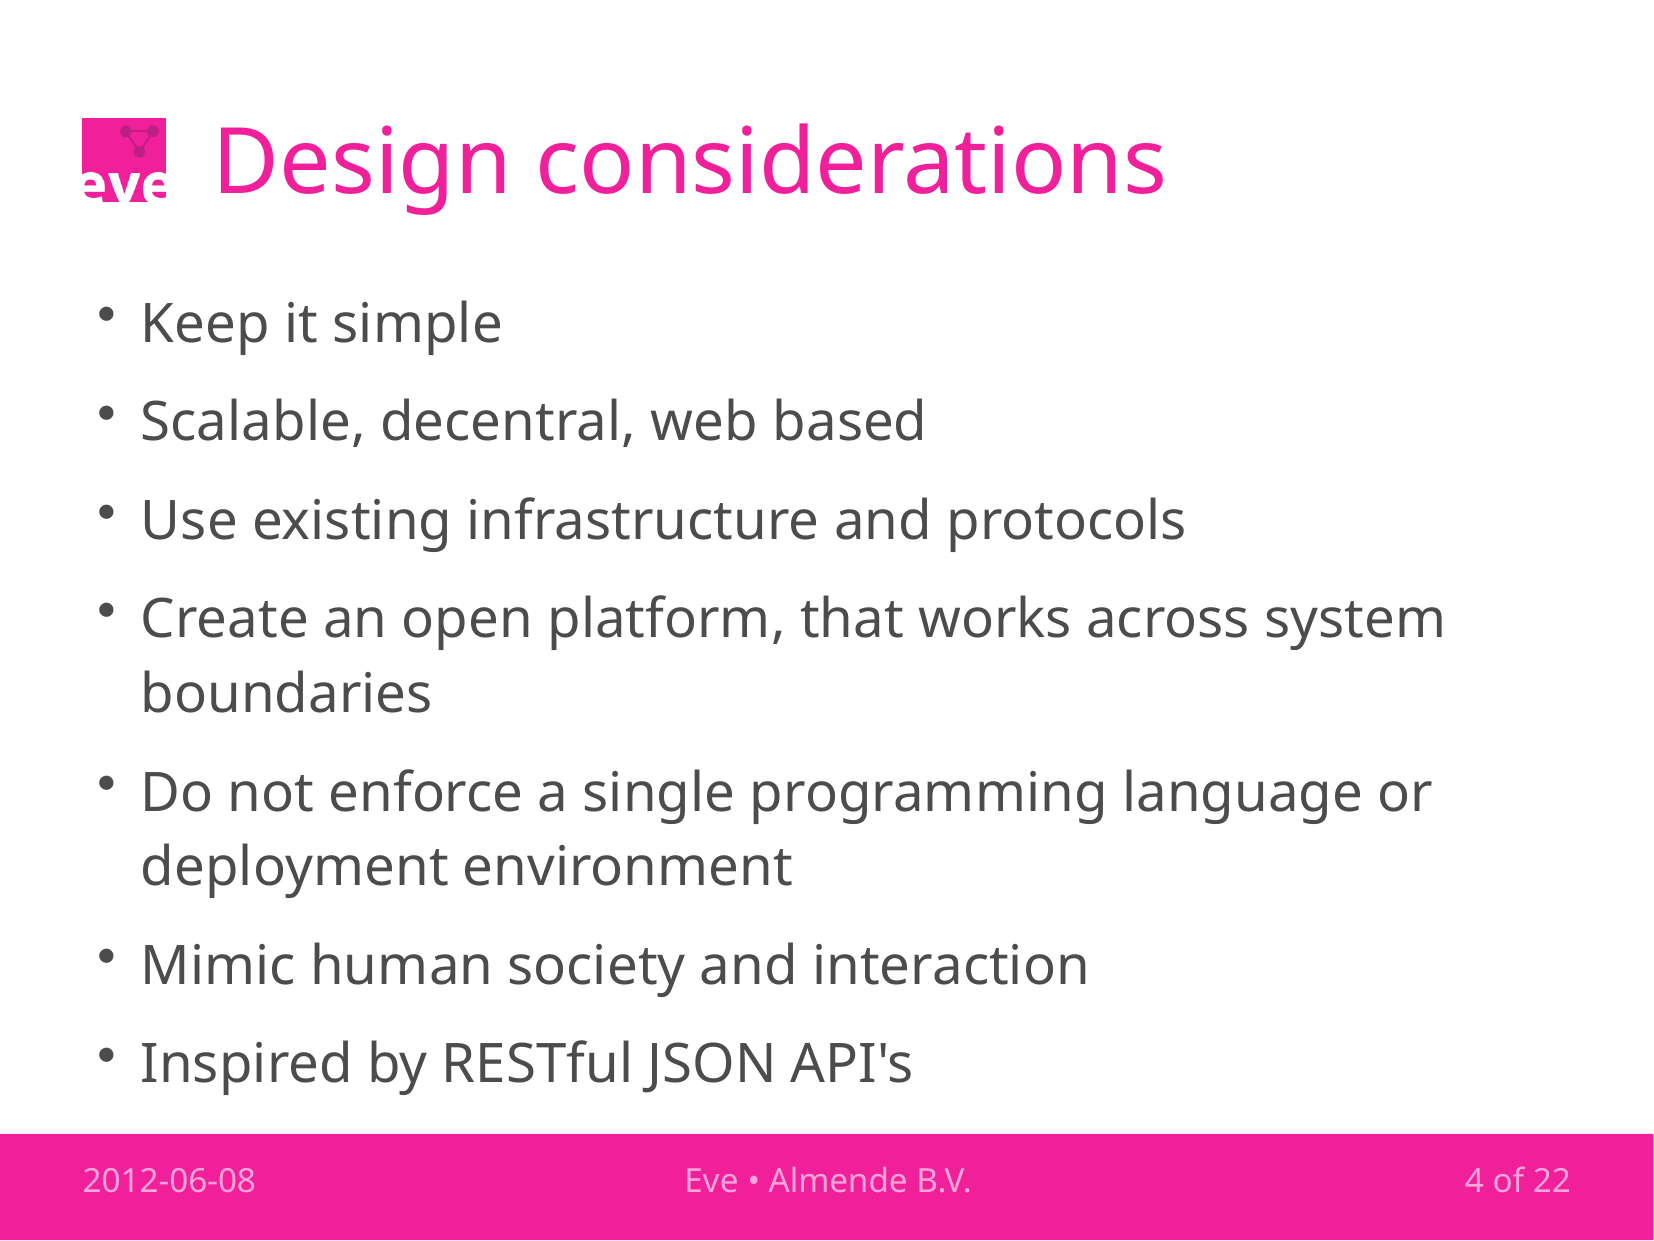

# Design considerations
Keep it simple
Scalable, decentral, web based
Use existing infrastructure and protocols
Create an open platform, that works across system boundaries
Do not enforce a single programming language or deployment environment
Mimic human society and interaction
Inspired by RESTful JSON API's
2012-06-08
4